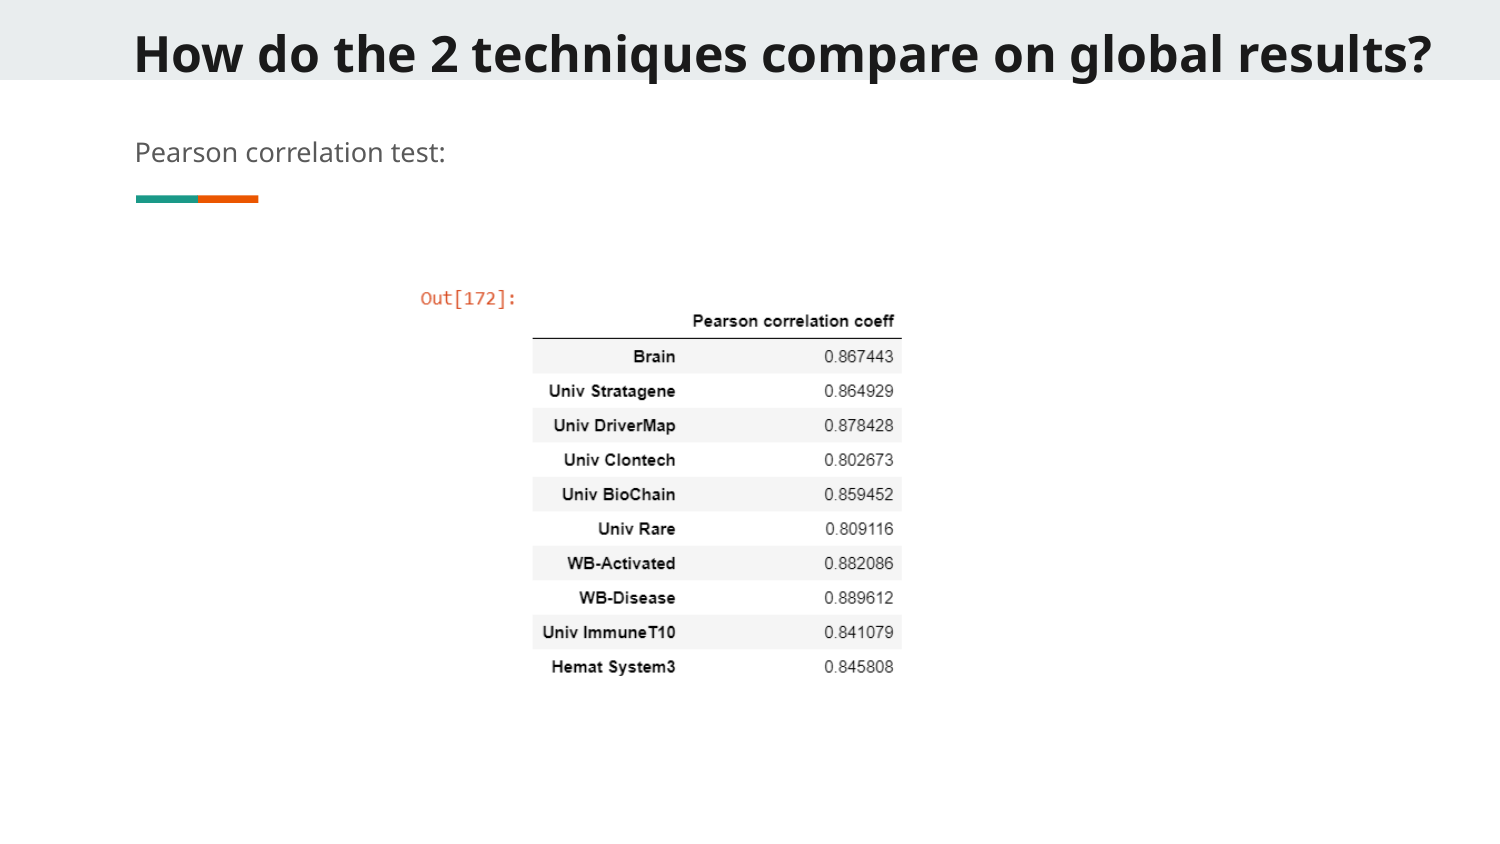

# How do the 2 techniques compare on global results?
Pearson correlation test: